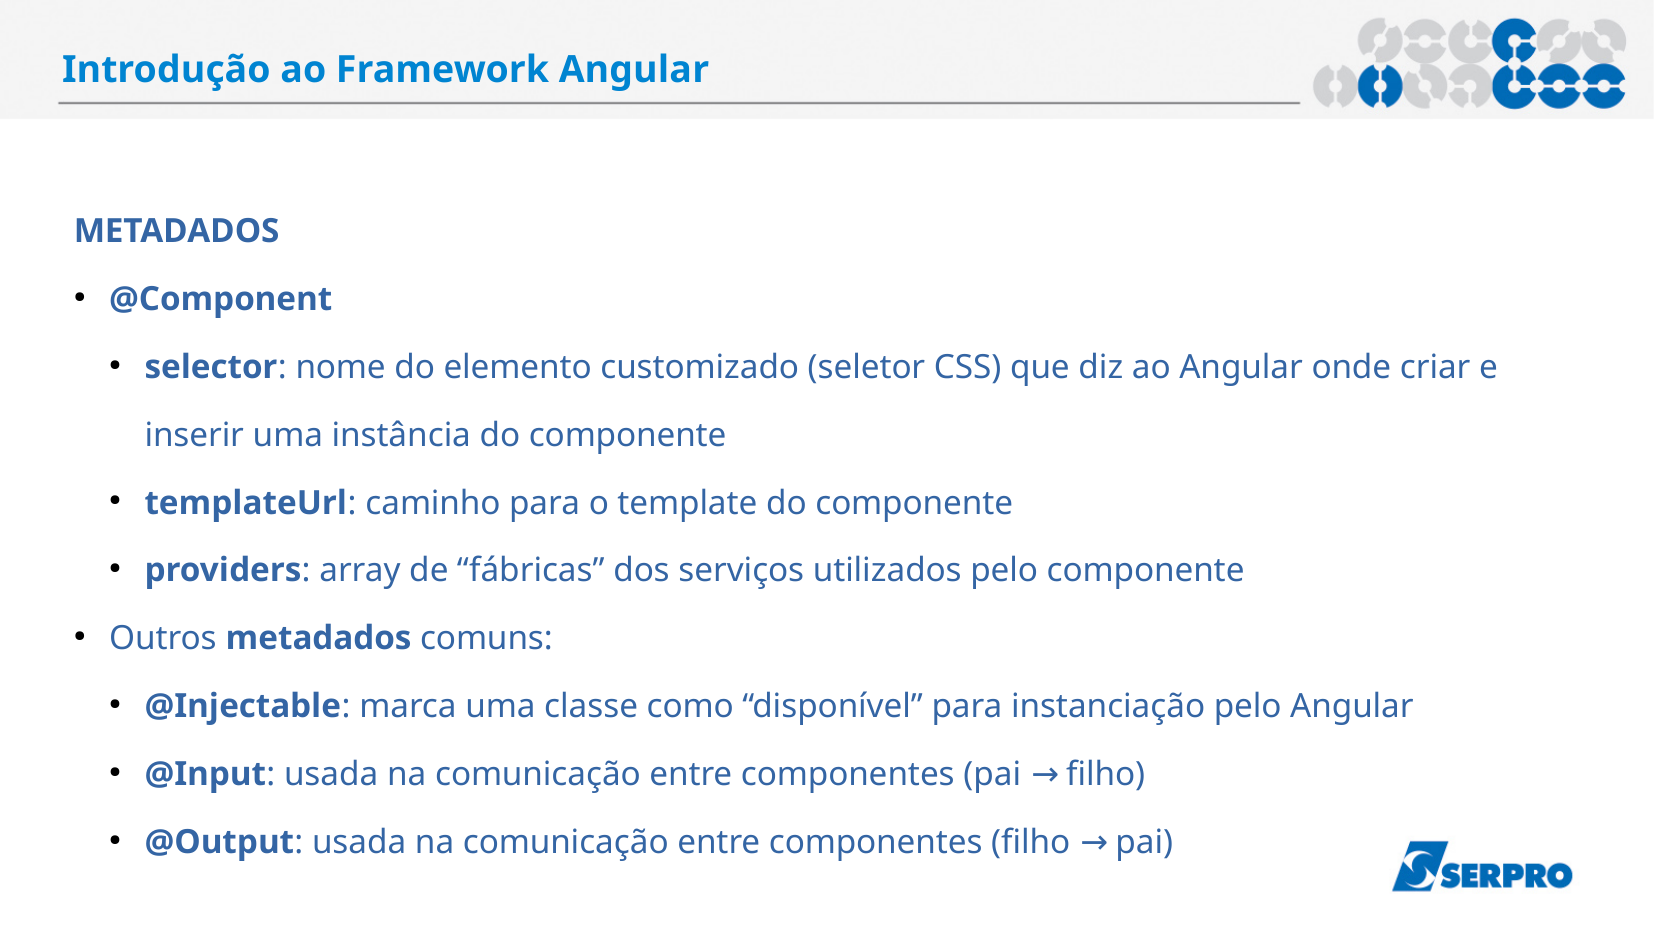

Introdução ao Framework Angular
METADADOS
@Component
selector: nome do elemento customizado (seletor CSS) que diz ao Angular onde criar e inserir uma instância do componente
templateUrl: caminho para o template do componente
providers: array de “fábricas” dos serviços utilizados pelo componente
Outros metadados comuns:
@Injectable: marca uma classe como “disponível” para instanciação pelo Angular
@Input: usada na comunicação entre componentes (pai → filho)
@Output: usada na comunicação entre componentes (filho → pai)